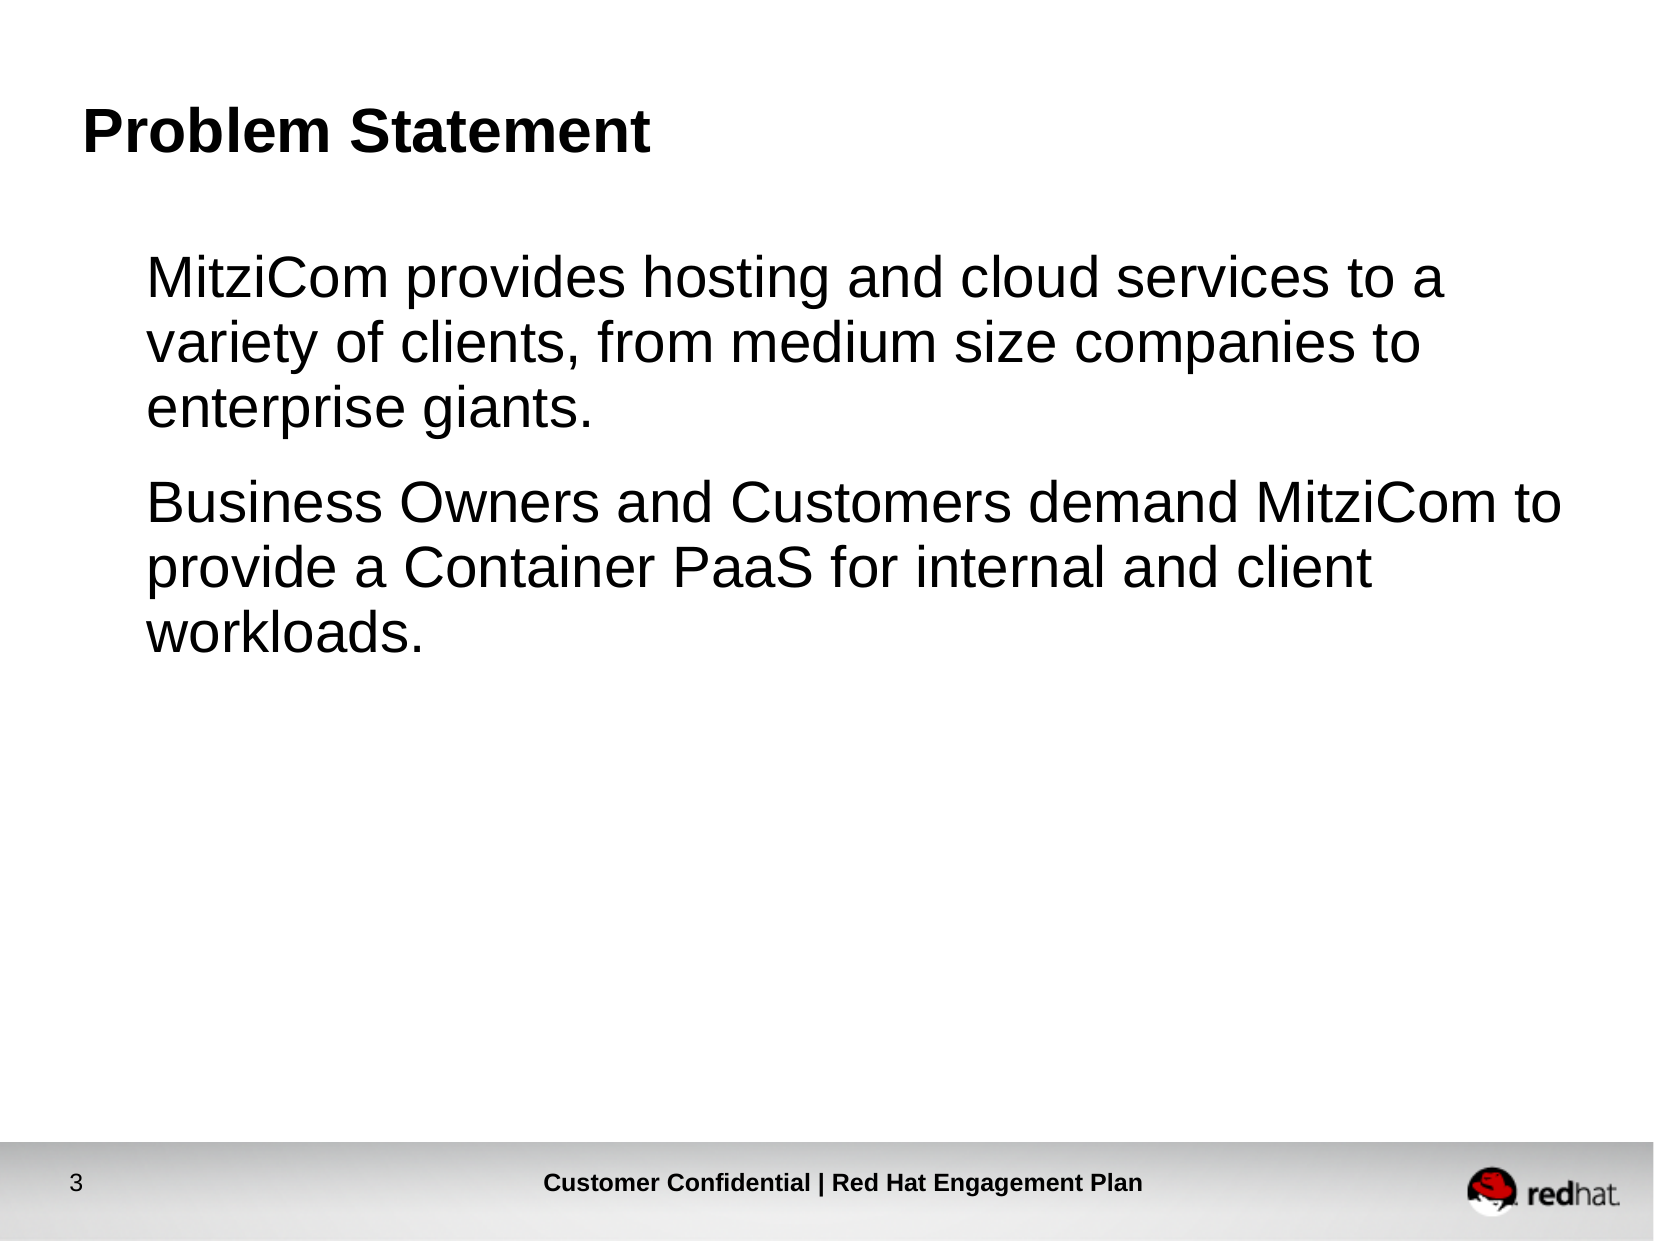

# Problem Statement
MitziCom provides hosting and cloud services to a variety of clients, from medium size companies to enterprise giants.
Business Owners and Customers demand MitziCom to provide a Container PaaS for internal and client workloads.